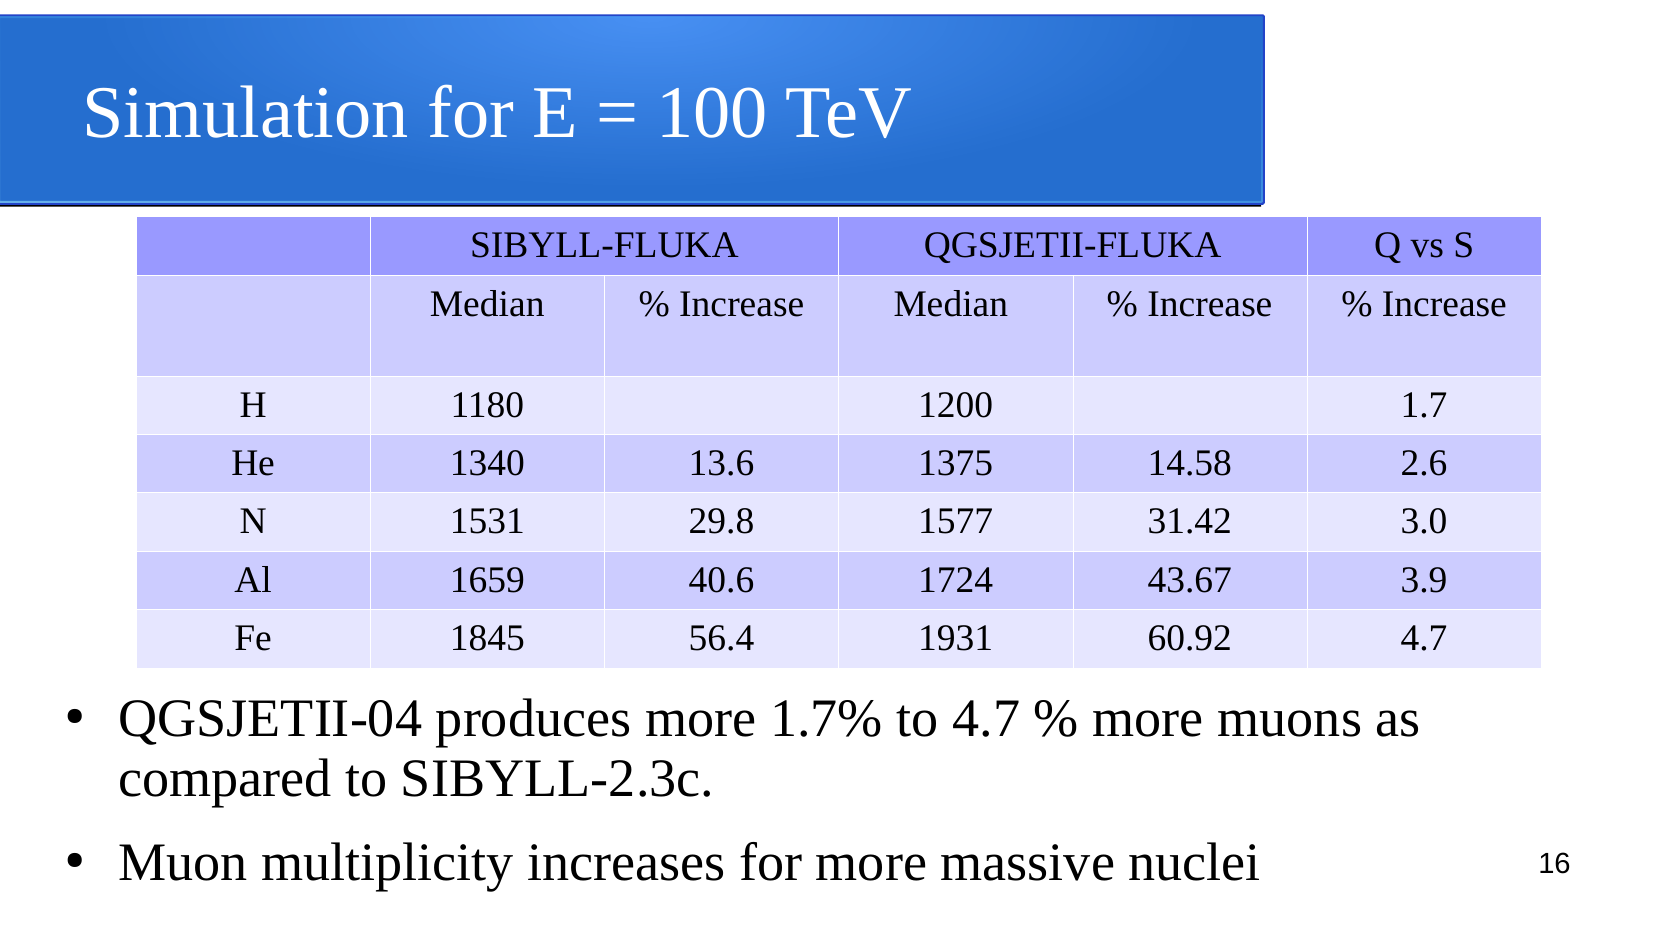

# Simulation for E = 100 TeV
| | SIBYLL-FLUKA | | QGSJETII-FLUKA | | Q vs S |
| --- | --- | --- | --- | --- | --- |
| | Median | % Increase | Median | % Increase | % Increase |
| H | 1180 | | 1200 | | 1.7 |
| He | 1340 | 13.6 | 1375 | 14.58 | 2.6 |
| N | 1531 | 29.8 | 1577 | 31.42 | 3.0 |
| Al | 1659 | 40.6 | 1724 | 43.67 | 3.9 |
| Fe | 1845 | 56.4 | 1931 | 60.92 | 4.7 |
QGSJETII-04 produces more 1.7% to 4.7 % more muons as compared to SIBYLL-2.3c.
Muon multiplicity increases for more massive nuclei